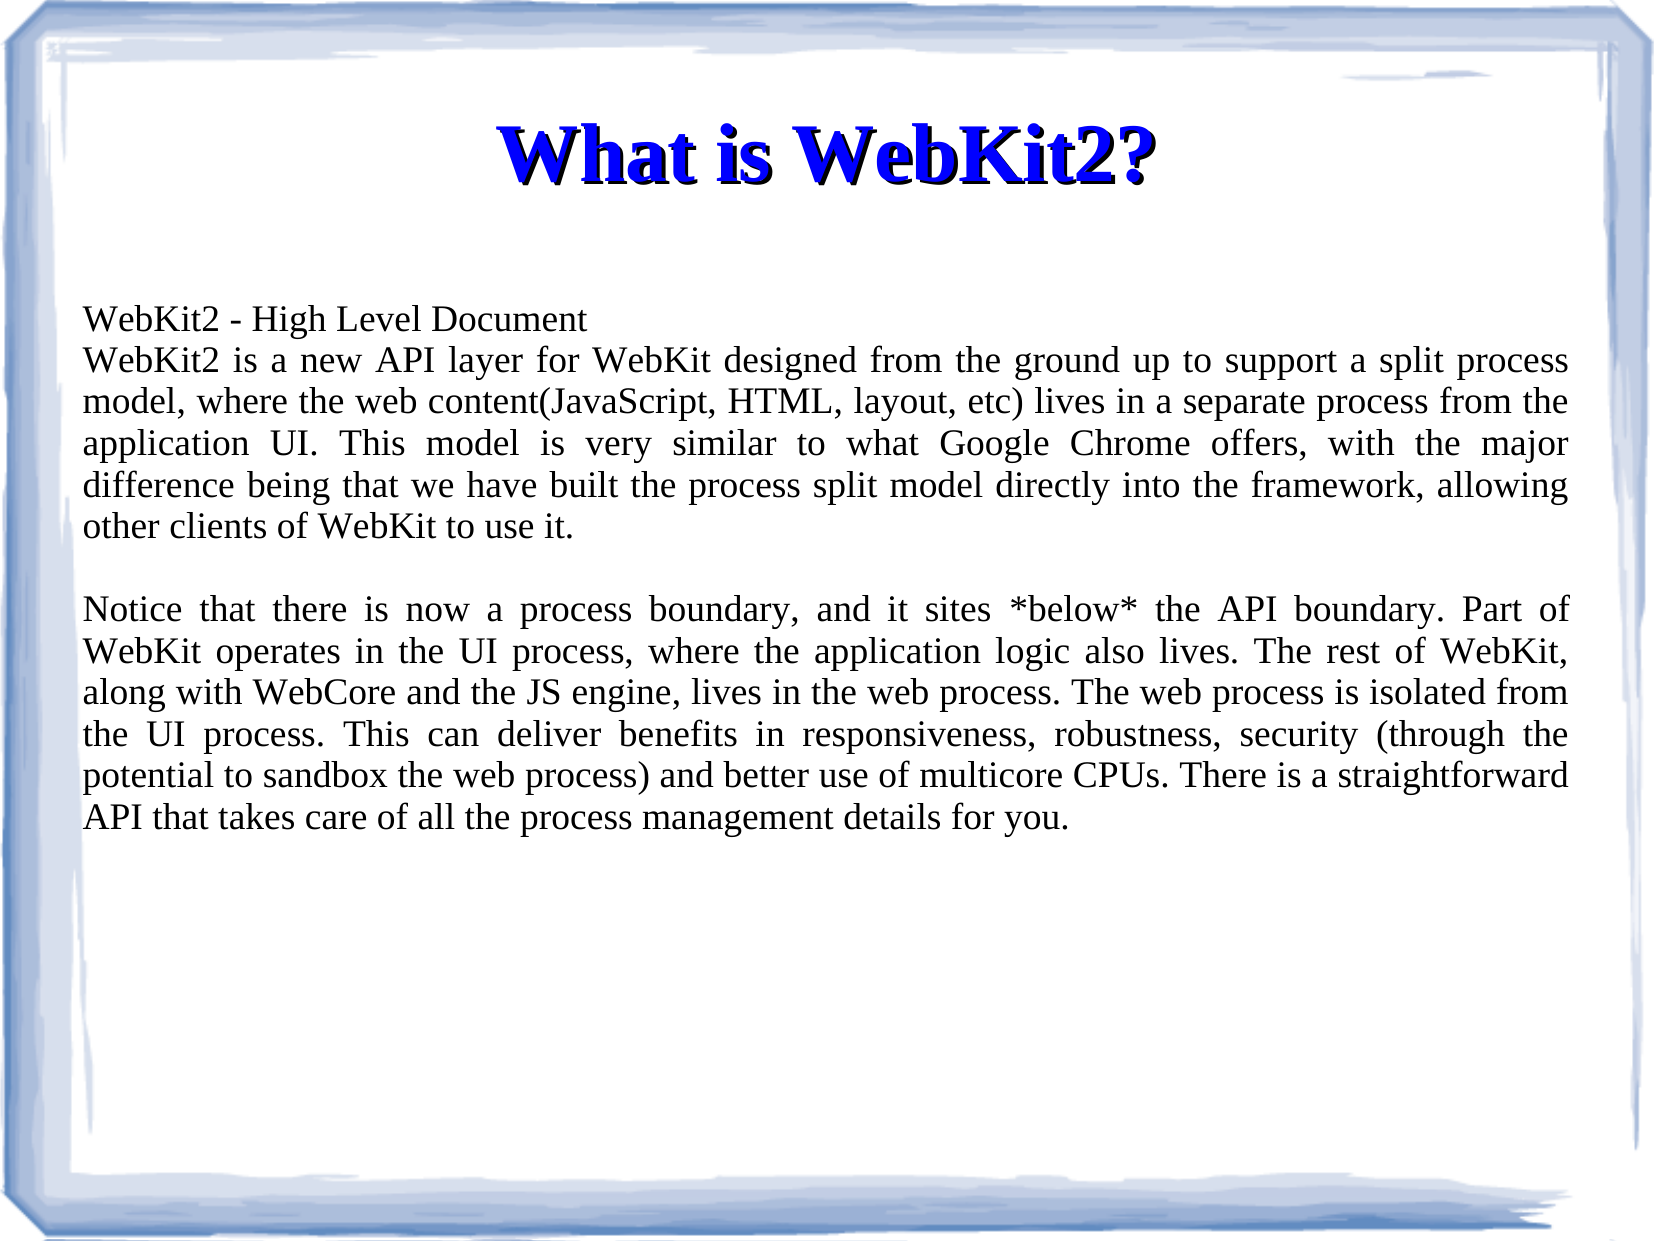

# What is WebKit2?
WebKit2 - High Level Document
WebKit2 is a new API layer for WebKit designed from the ground up to support a split process model, where the web content(JavaScript, HTML, layout, etc) lives in a separate process from the application UI. This model is very similar to what Google Chrome offers, with the major difference being that we have built the process split model directly into the framework, allowing other clients of WebKit to use it.
Notice that there is now a process boundary, and it sites *below* the API boundary. Part of WebKit operates in the UI process, where the application logic also lives. The rest of WebKit, along with WebCore and the JS engine, lives in the web process. The web process is isolated from the UI process. This can deliver benefits in responsiveness, robustness, security (through the potential to sandbox the web process) and better use of multicore CPUs. There is a straightforward API that takes care of all the process management details for you.